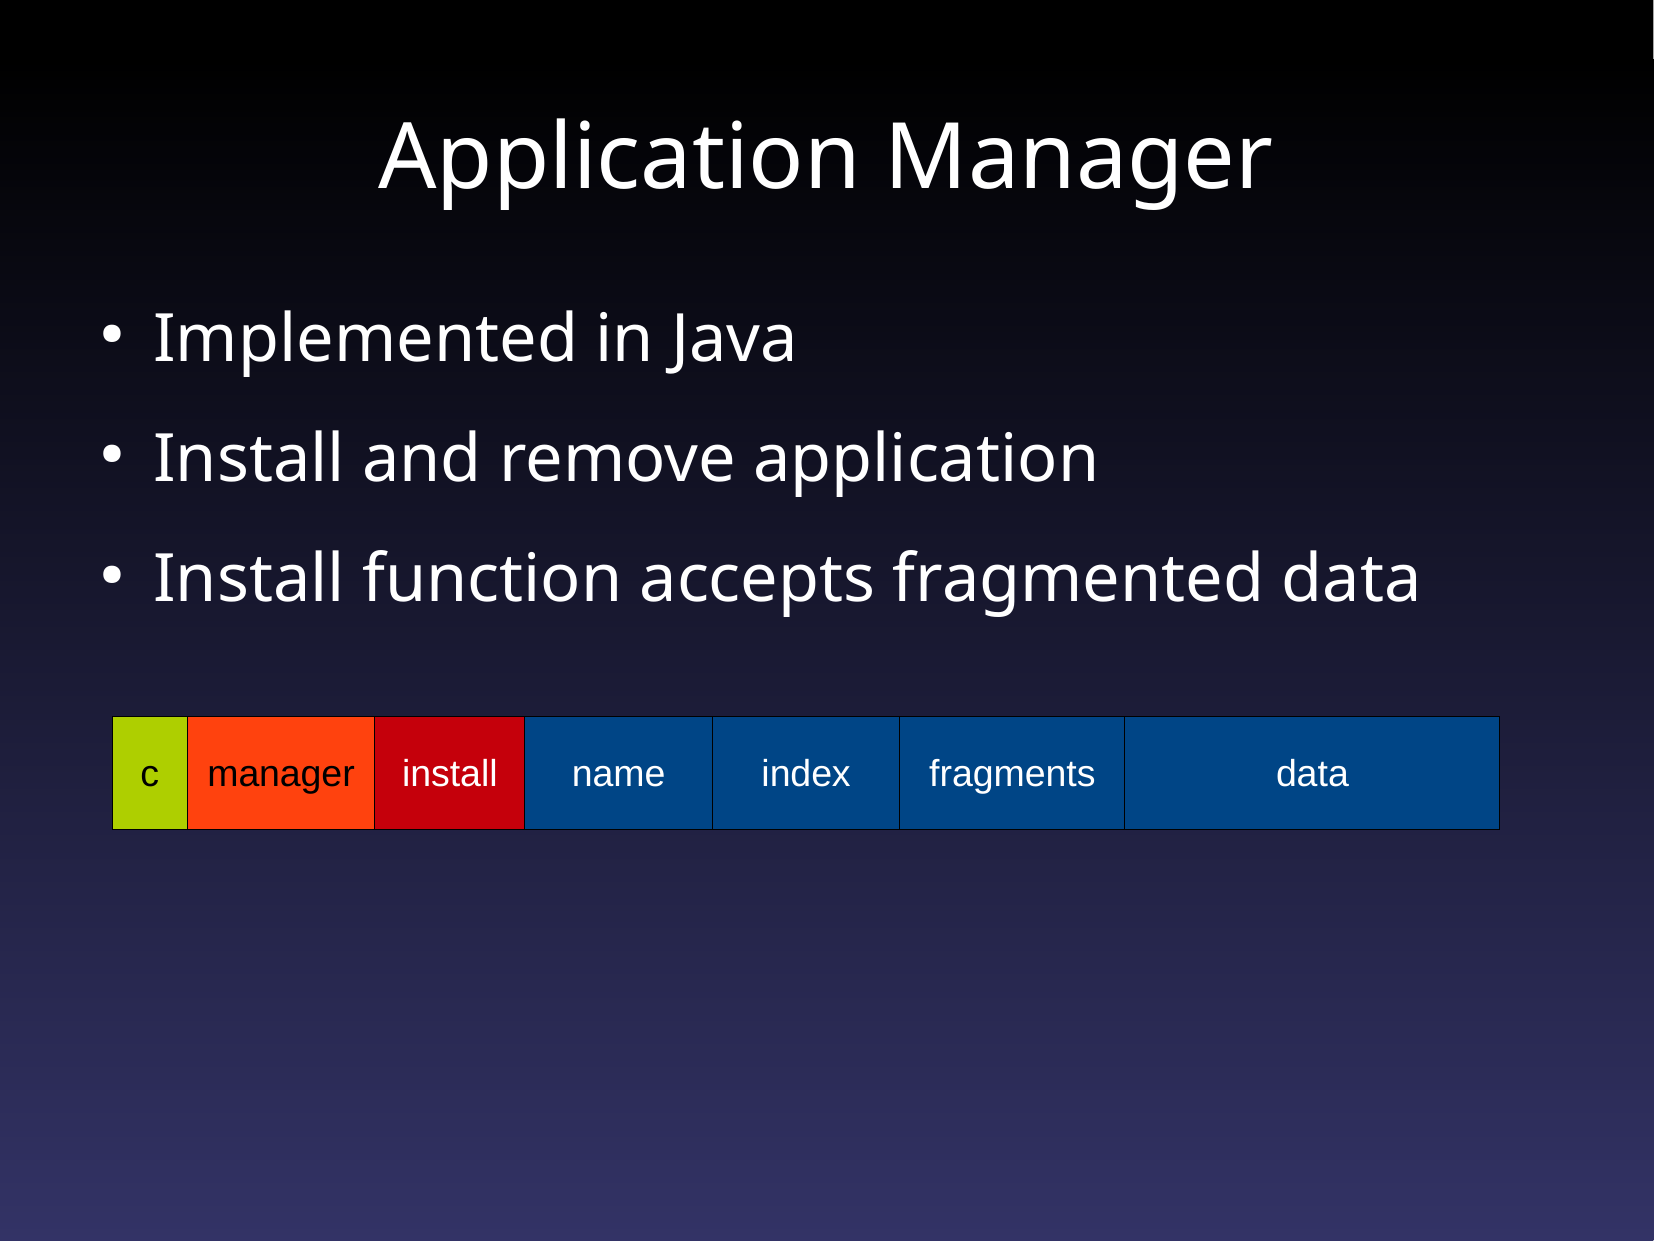

# Application Manager
Implemented in Java
Install and remove application
Install function accepts fragmented data
c
manager
install
name
index
fragments
data